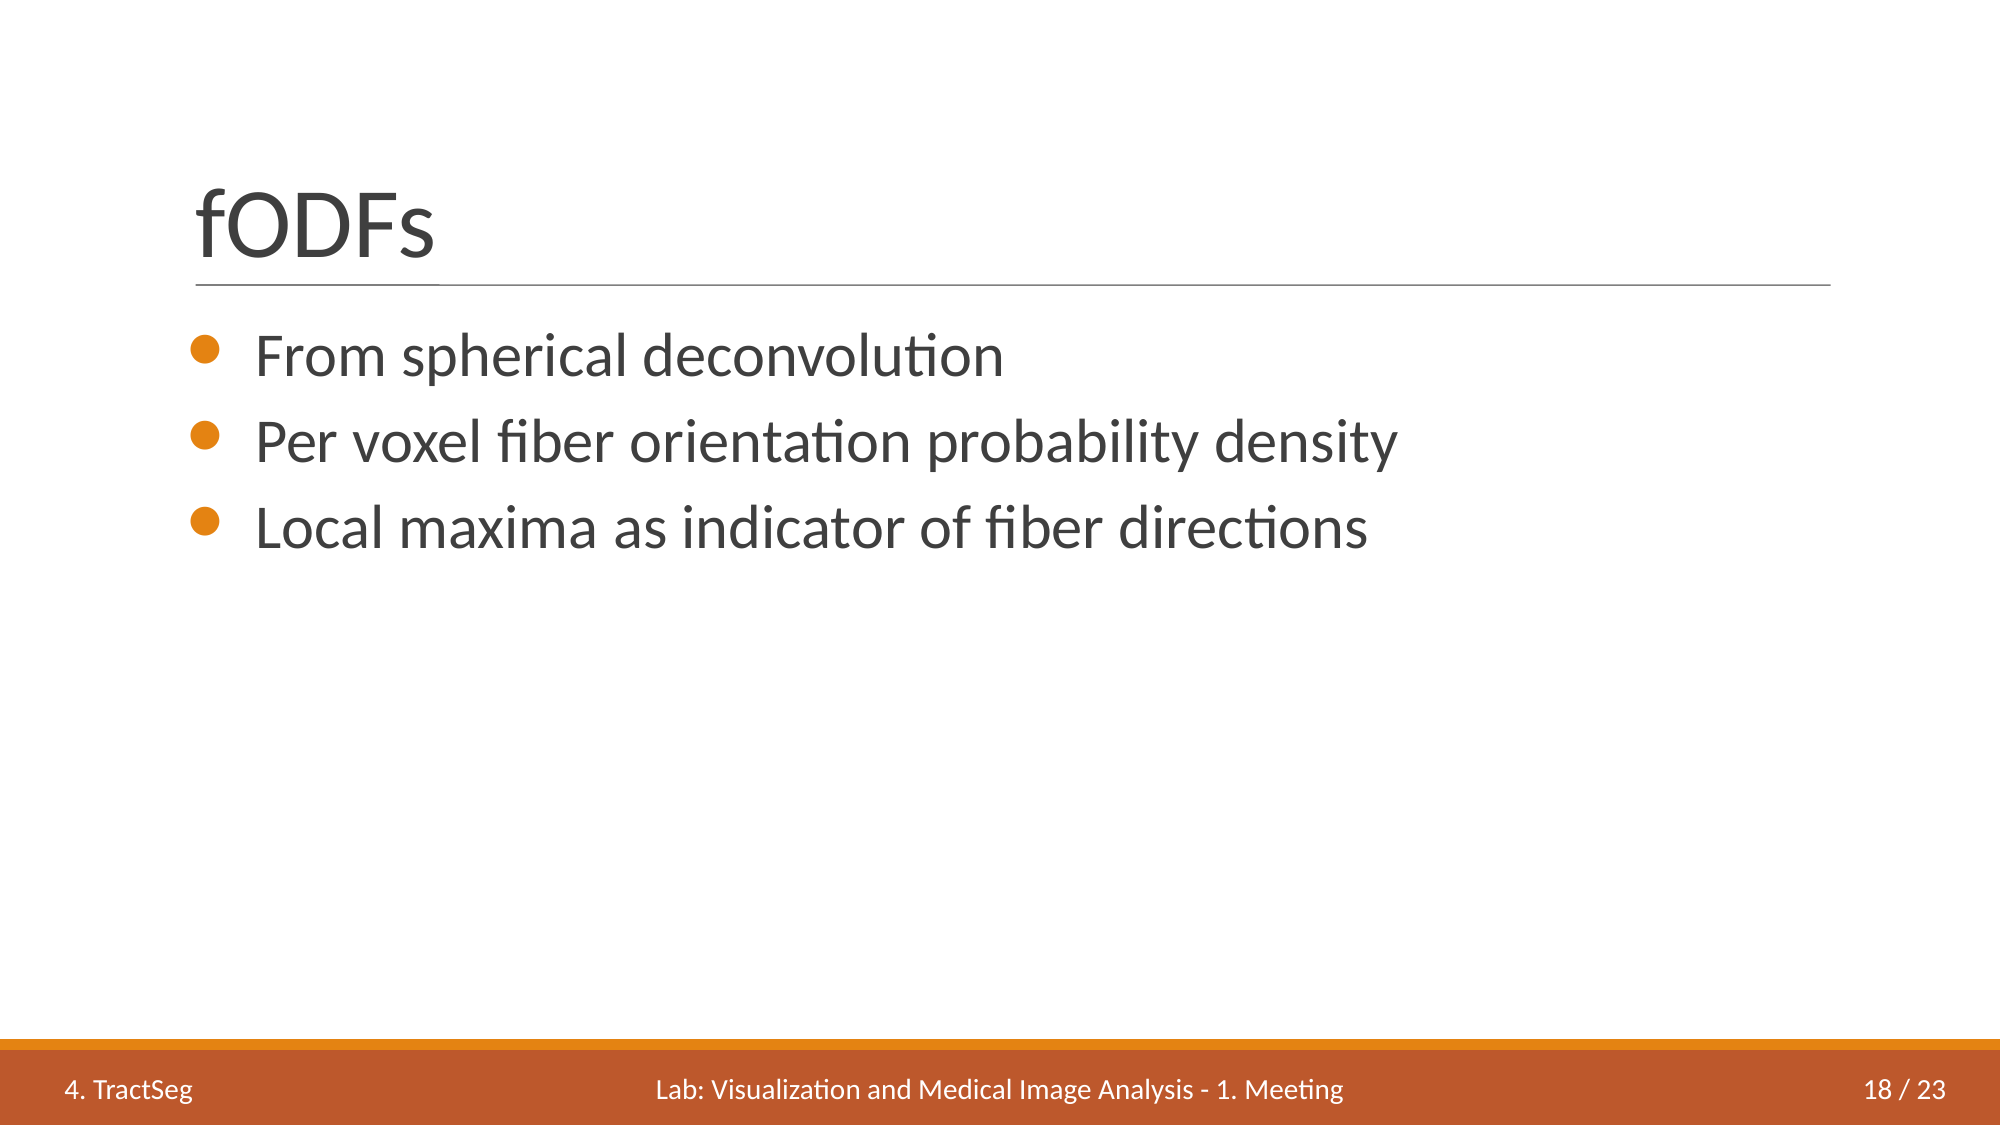

# fODFs
From spherical deconvolution
Per voxel fiber orientation probability density
Local maxima as indicator of fiber directions
4. TractSeg
Lab: Visualization and Medical Image Analysis - 1. Meeting